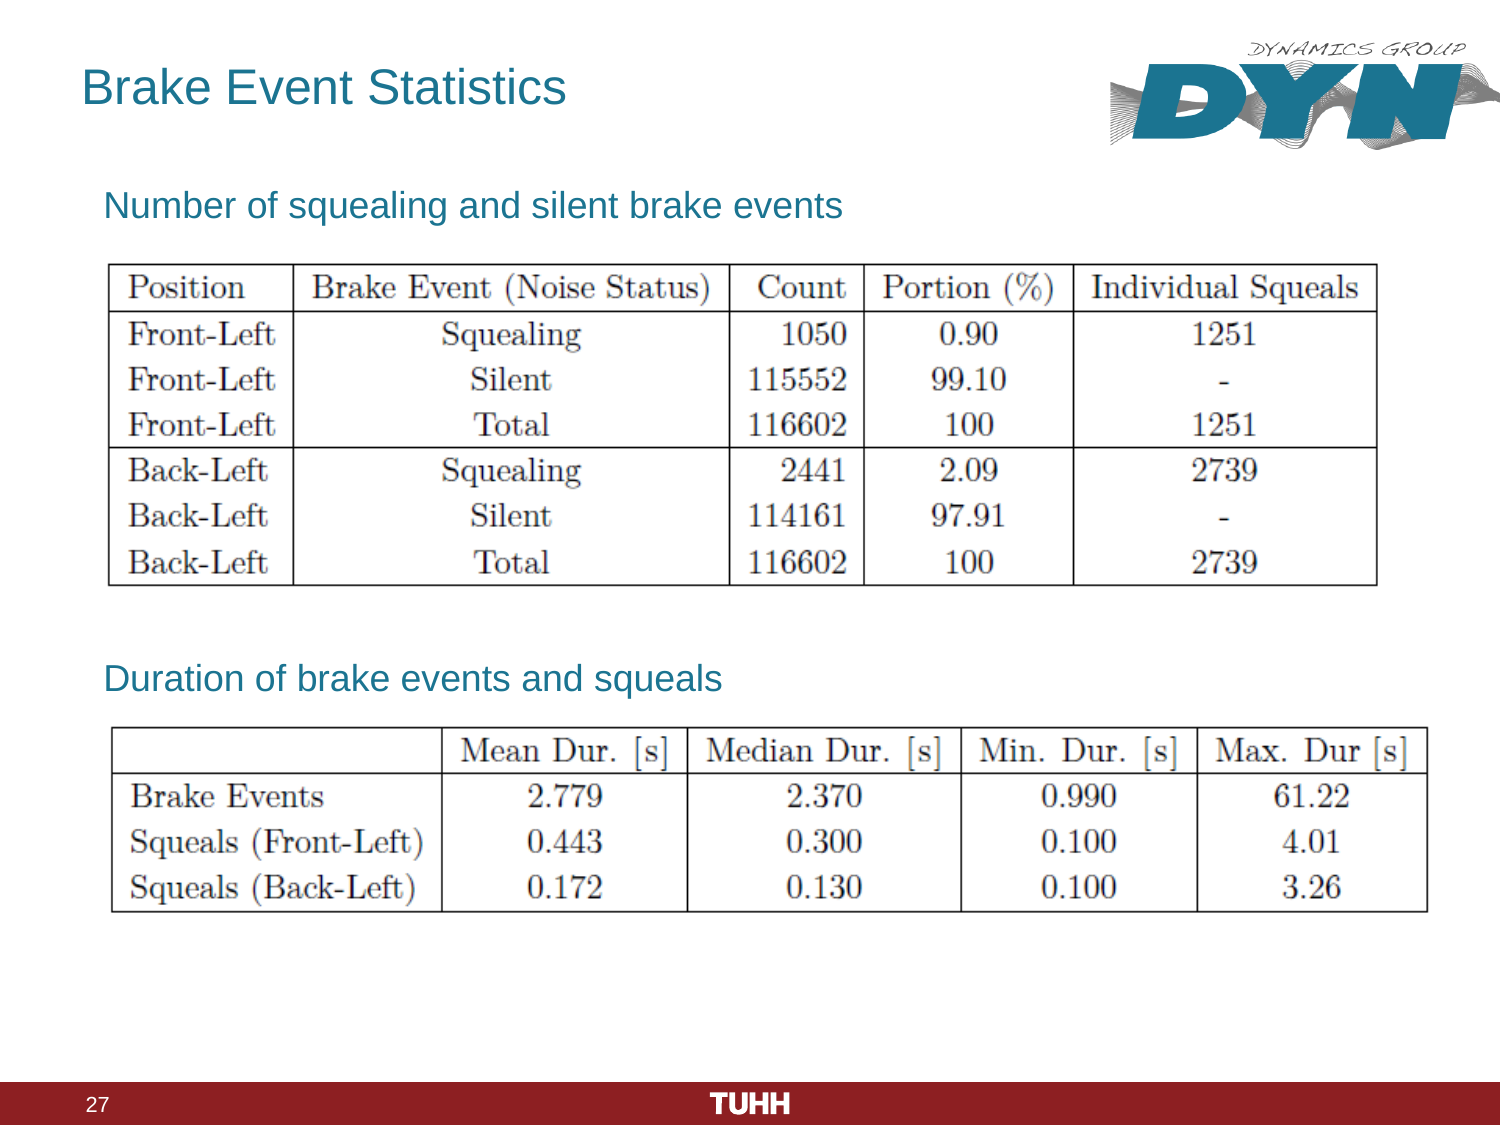

# Brake Event Statistics
Number of squealing and silent brake events
Duration of brake events and squeals